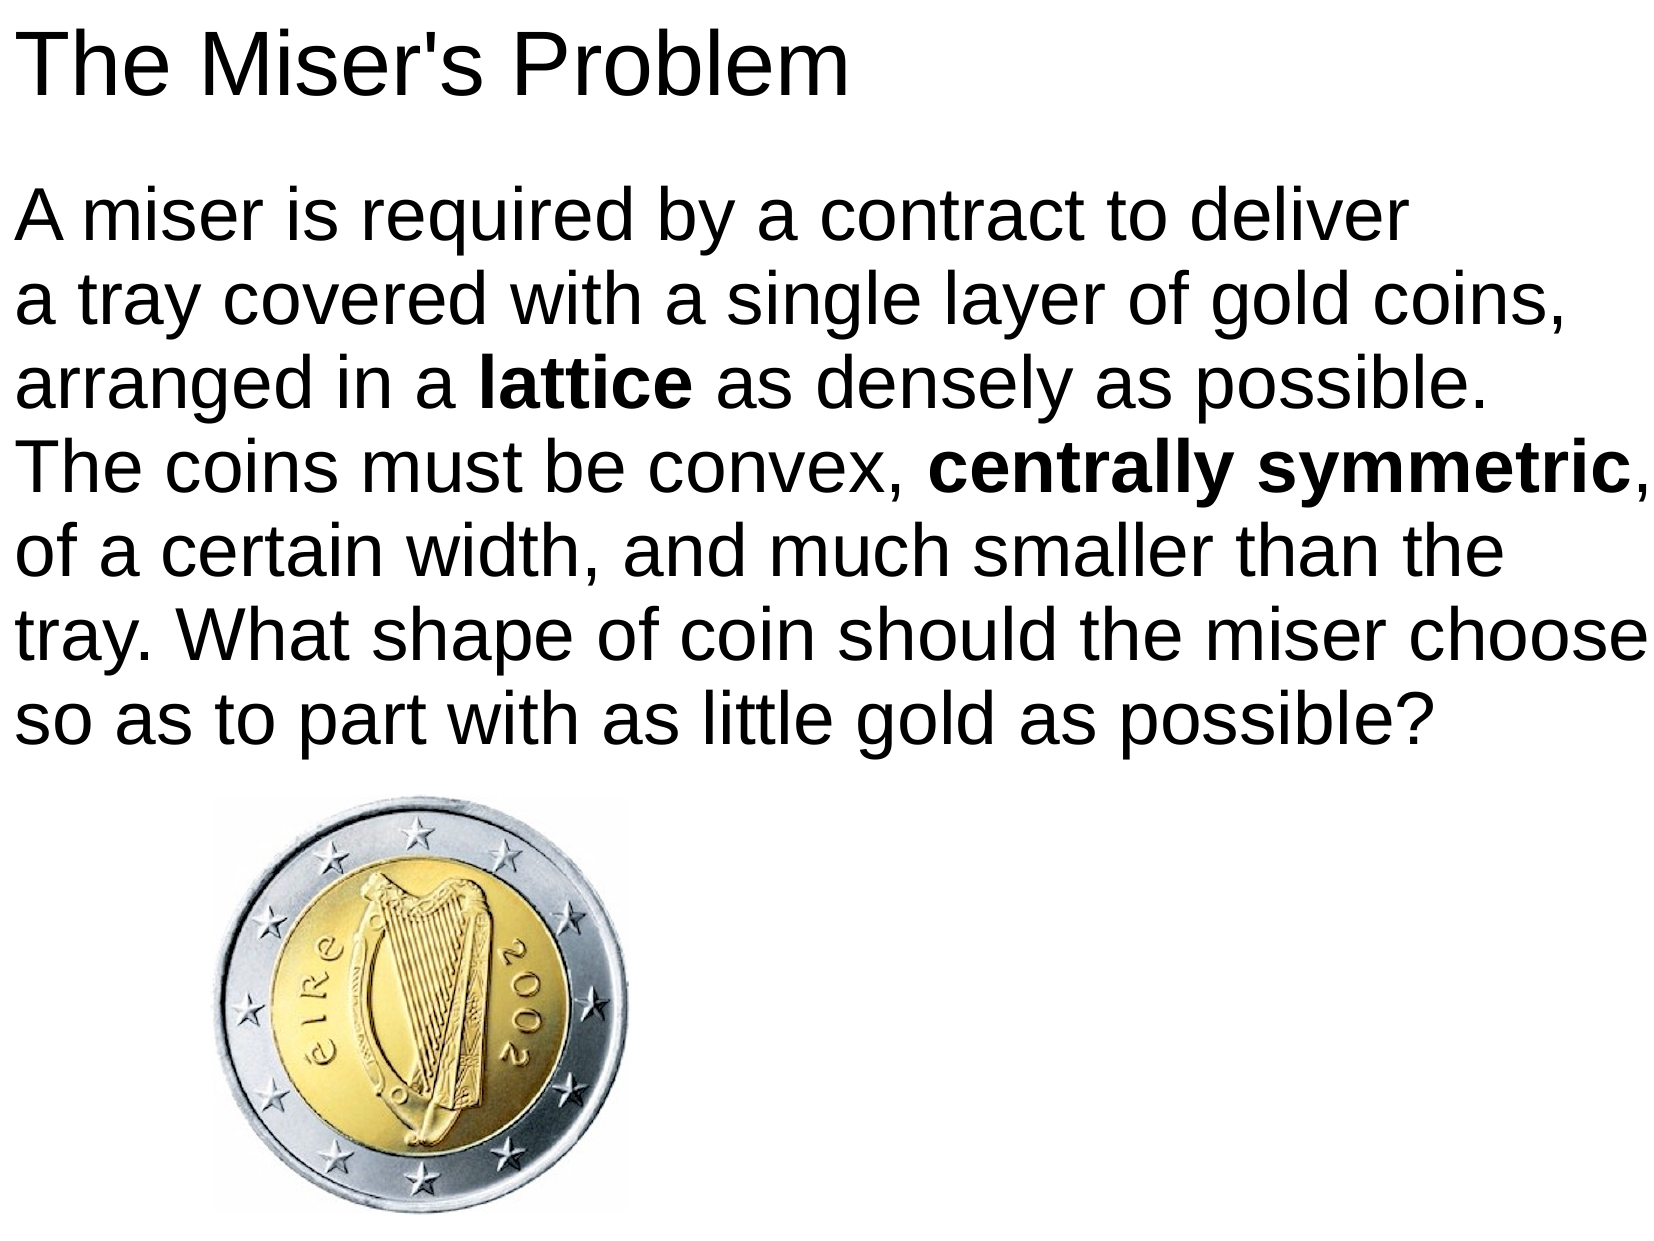

The Miser's Problem
A miser is required by a contract to deliver
a tray covered with a single layer of gold coins,
arranged in a lattice as densely as possible.
The coins must be convex, centrally symmetric,
of a certain width, and much smaller than the
tray. What shape of coin should the miser choose
so as to part with as little gold as possible?